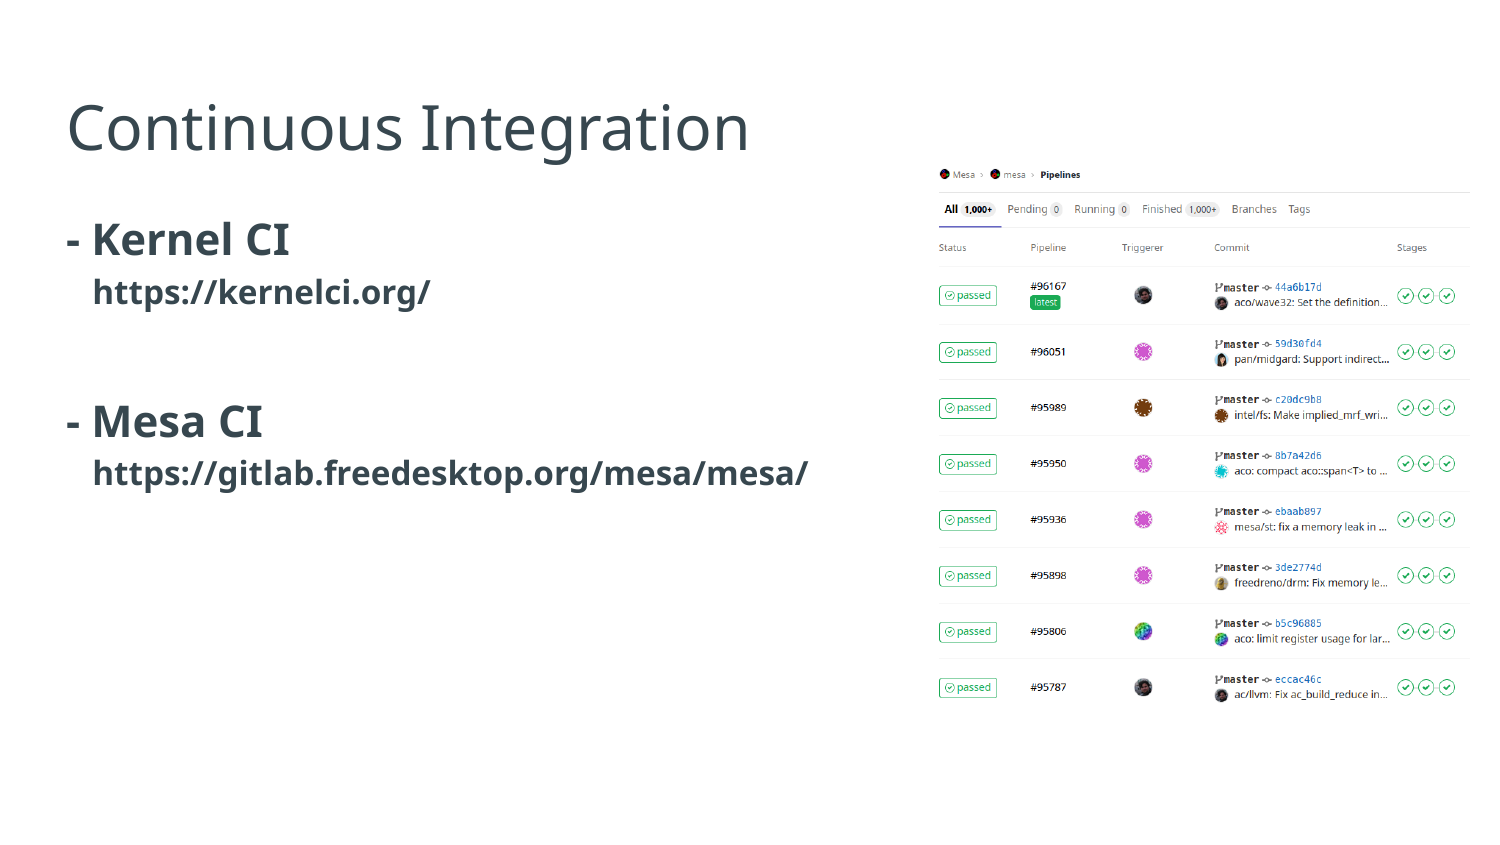

# Continuous Integration
- Kernel CI
 https://kernelci.org/
- Mesa CI
 https://gitlab.freedesktop.org/mesa/mesa/